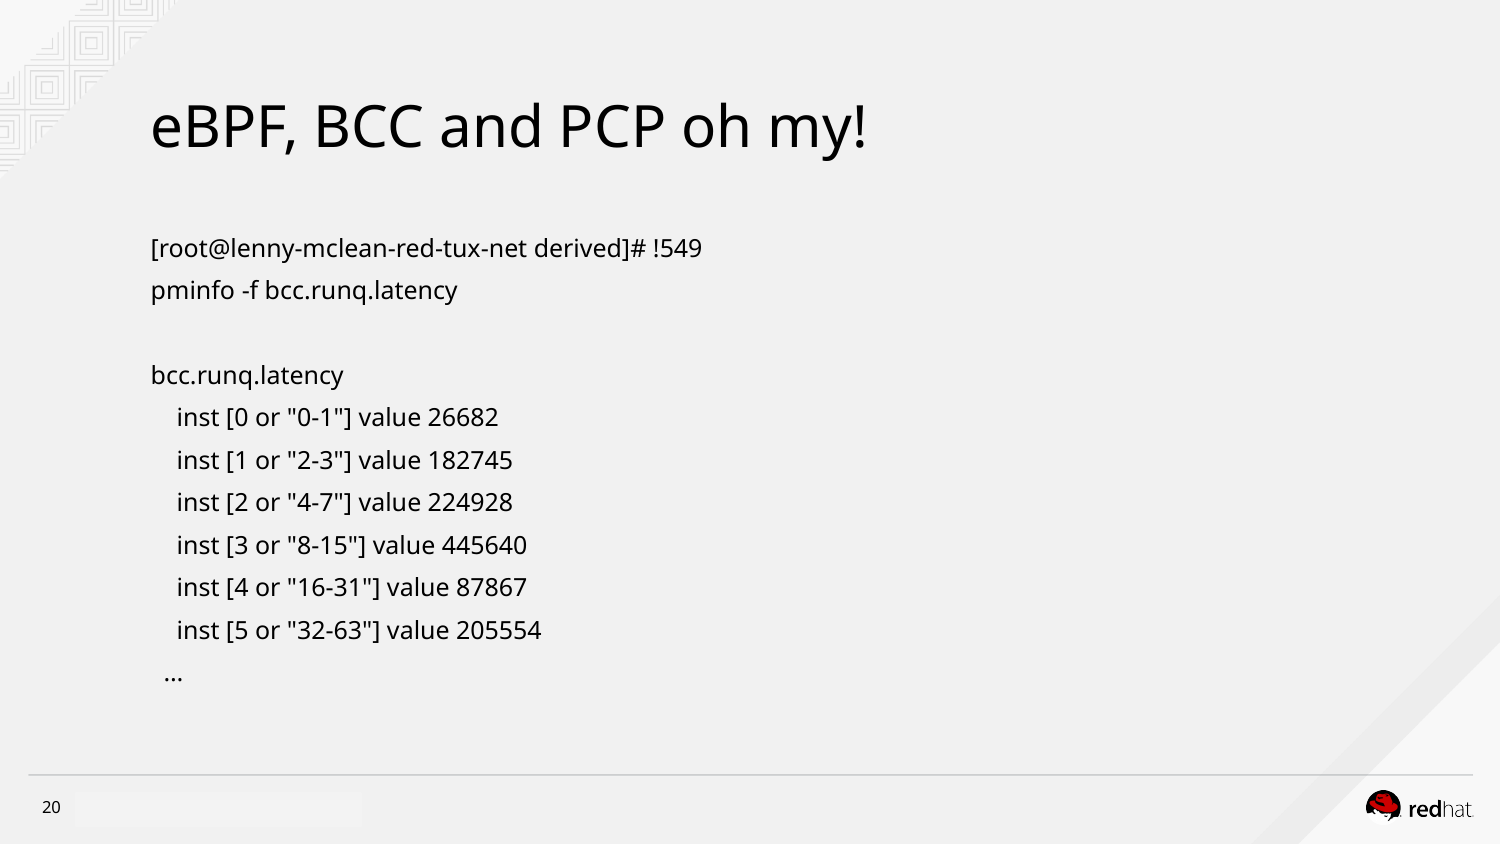

# eBPF, BCC and PCP oh my!
[root@lenny-mclean-red-tux-net derived]# !549
pminfo -f bcc.runq.latency
bcc.runq.latency
 inst [0 or "0-1"] value 26682
 inst [1 or "2-3"] value 182745
 inst [2 or "4-7"] value 224928
 inst [3 or "8-15"] value 445640
 inst [4 or "16-31"] value 87867
 inst [5 or "32-63"] value 205554
 …